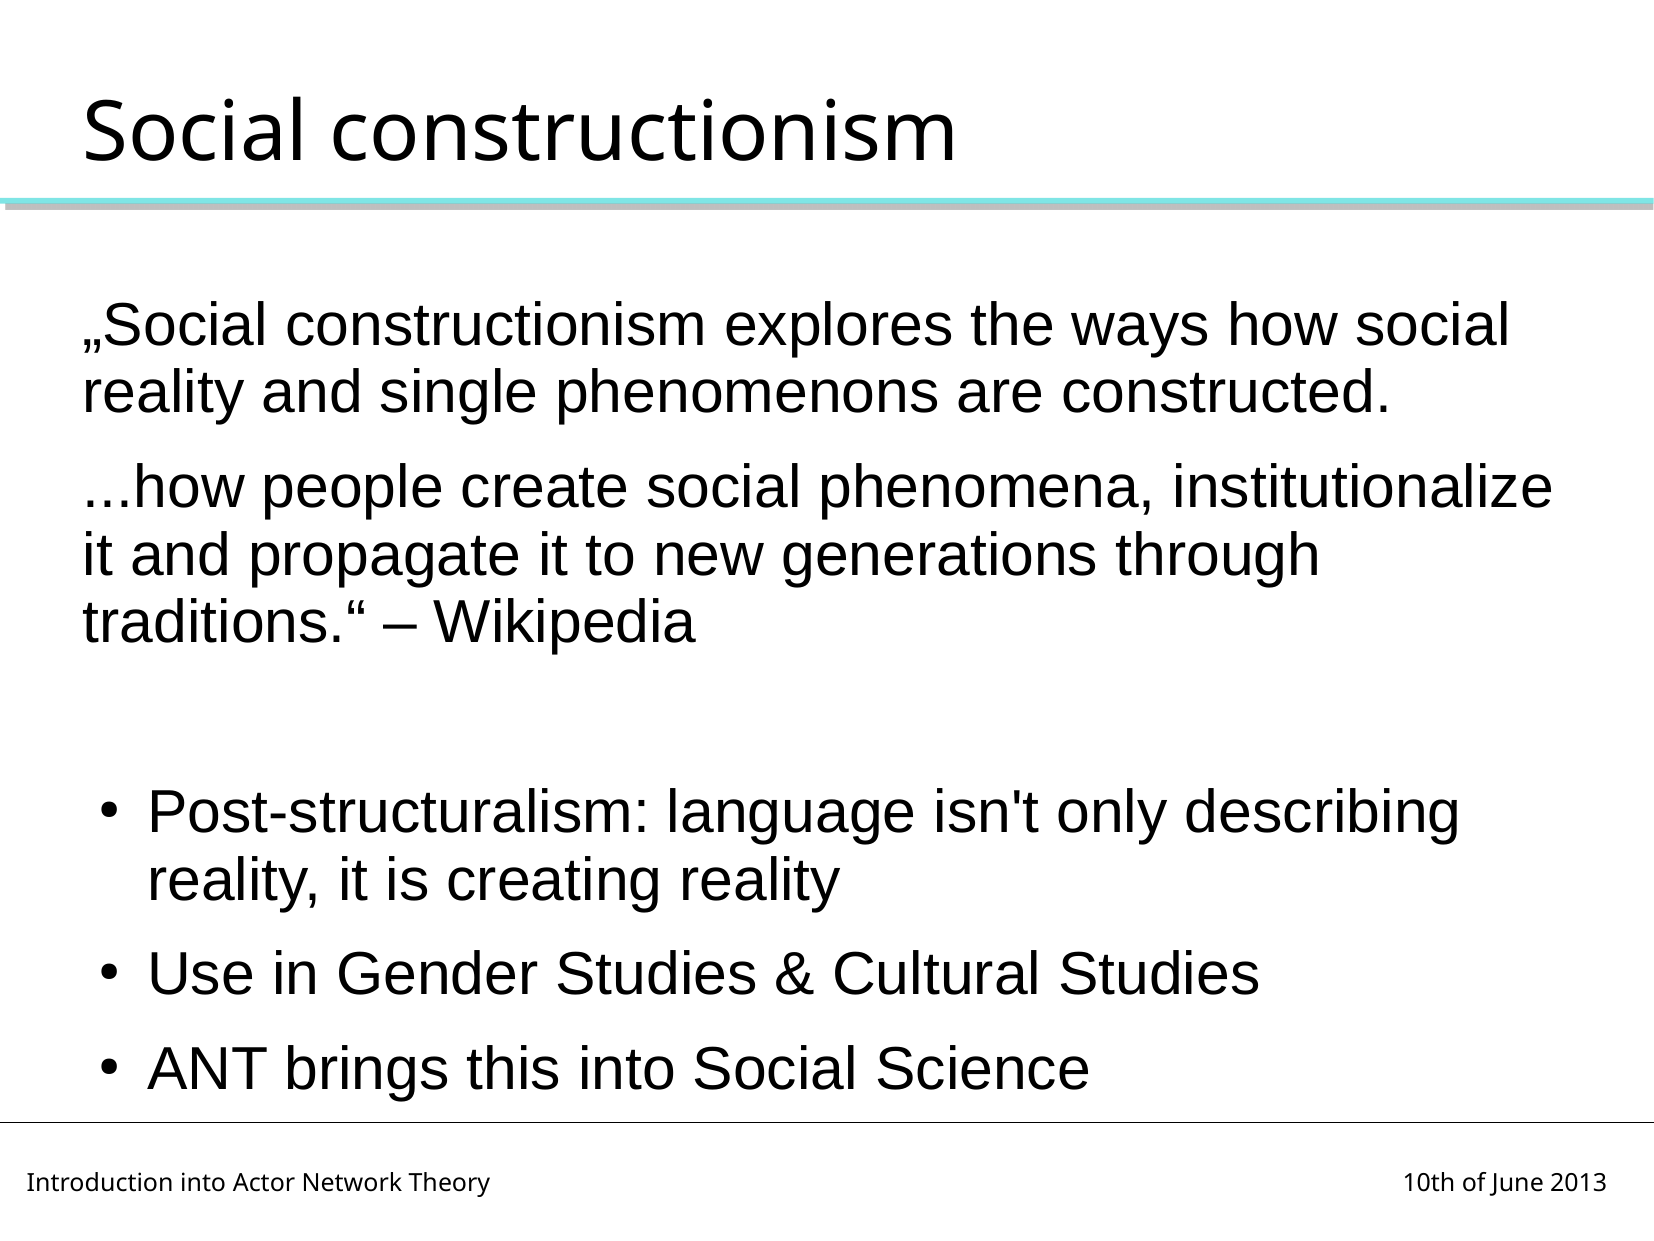

Social constructionism
# „Social constructionism explores the ways how social reality and single phenomenons are constructed.
...how people create social phenomena, institutionalize it and propagate it to new generations through traditions.“ – Wikipedia
Post-structuralism: language isn't only describing reality, it is creating reality
Use in Gender Studies & Cultural Studies
ANT brings this into Social Science
Introduction into Actor Network Theory
10th of June 2013